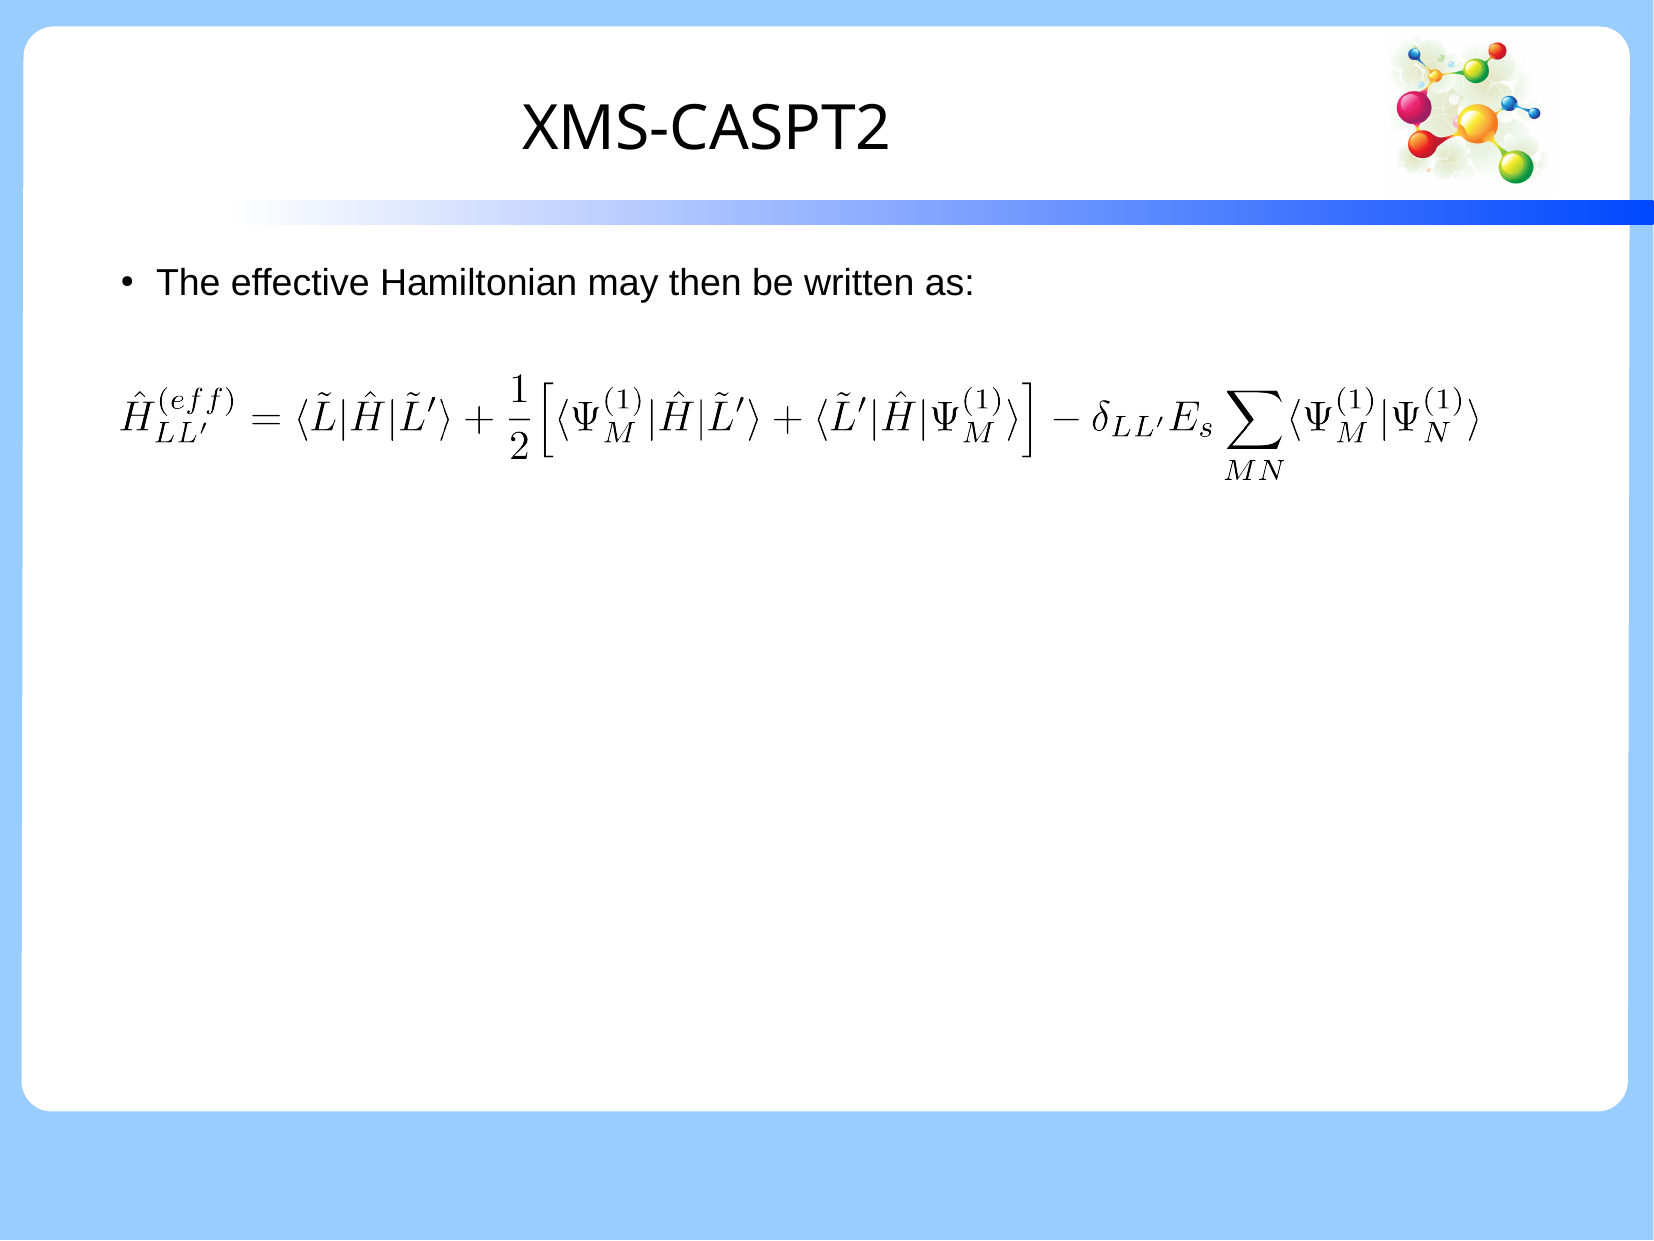

# XMS-CASPT2
The effective Hamiltonian may then be written as: